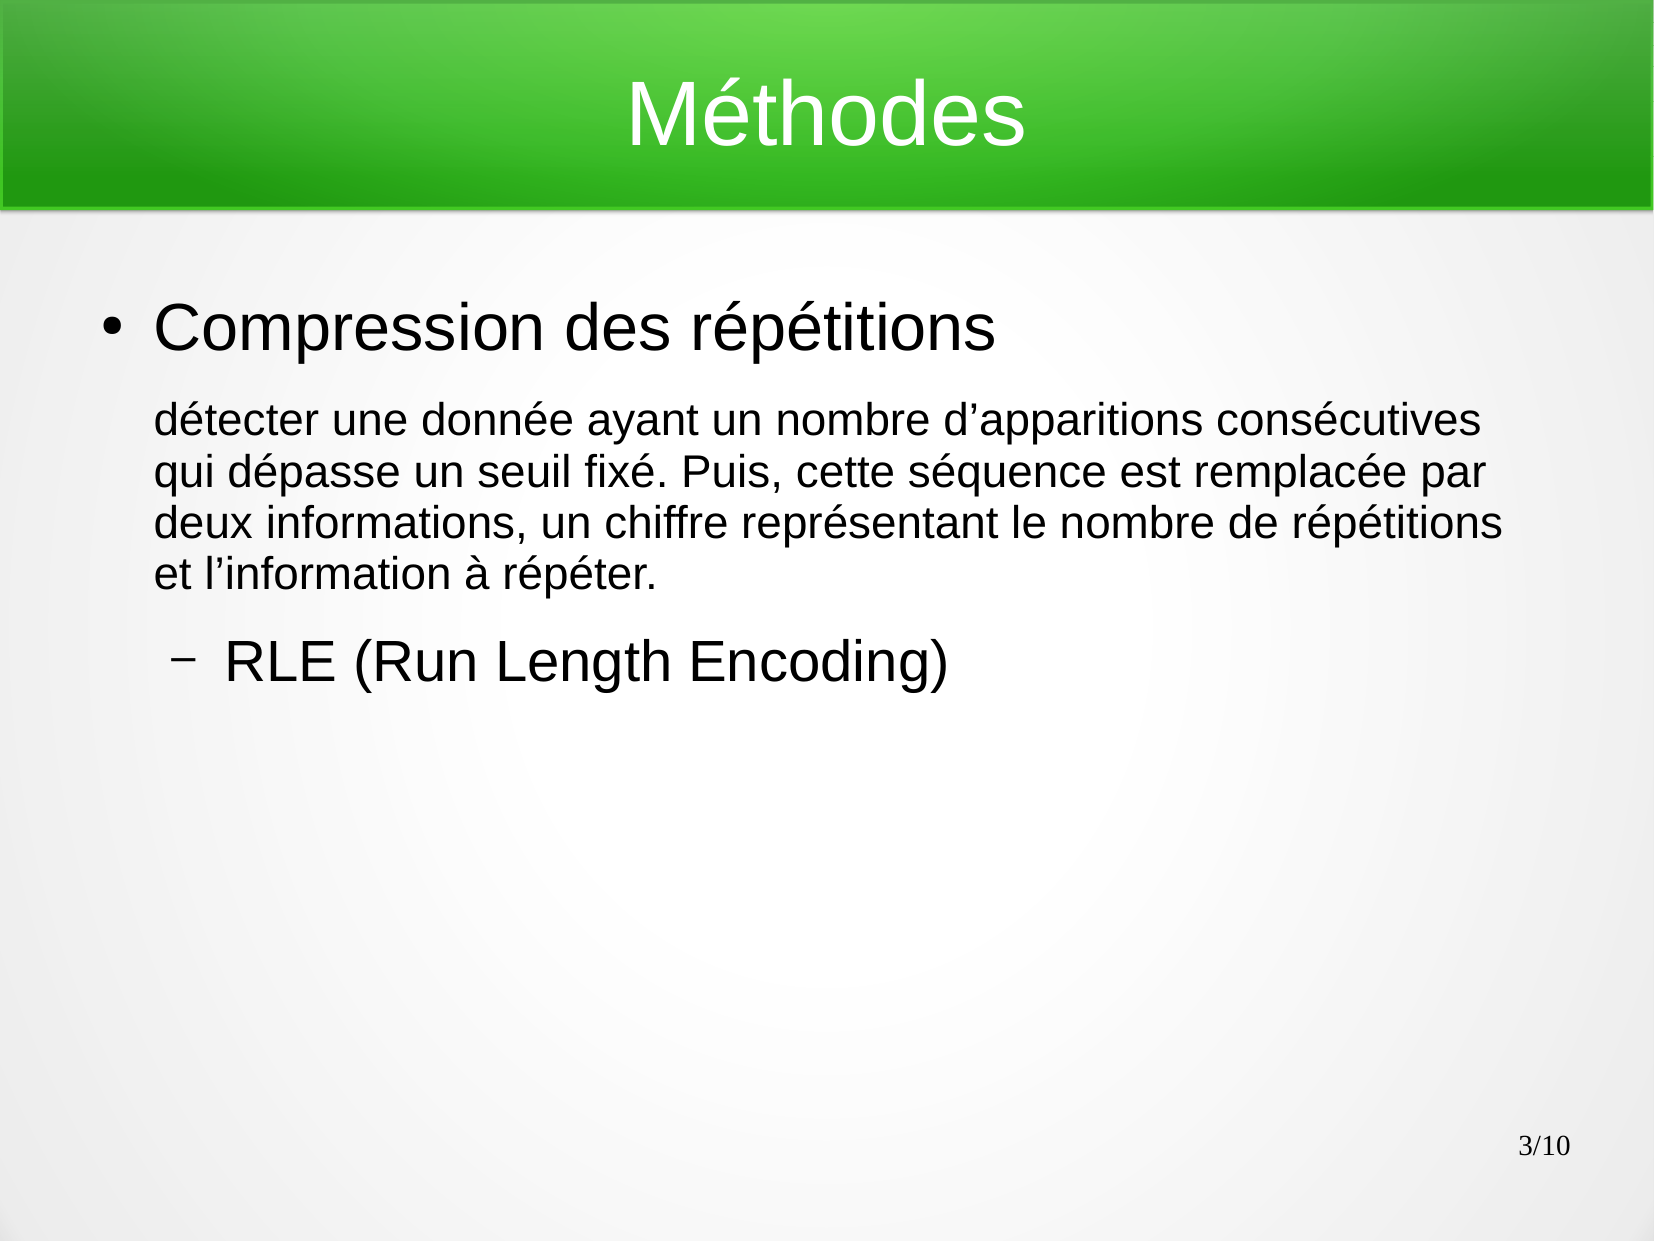

# Méthodes
Compression des répétitions
détecter une donnée ayant un nombre d’apparitions consécutives qui dépasse un seuil fixé. Puis, cette séquence est remplacée par deux informations, un chiffre représentant le nombre de répétitions et l’information à répéter.
RLE (Run Length Encoding)
3